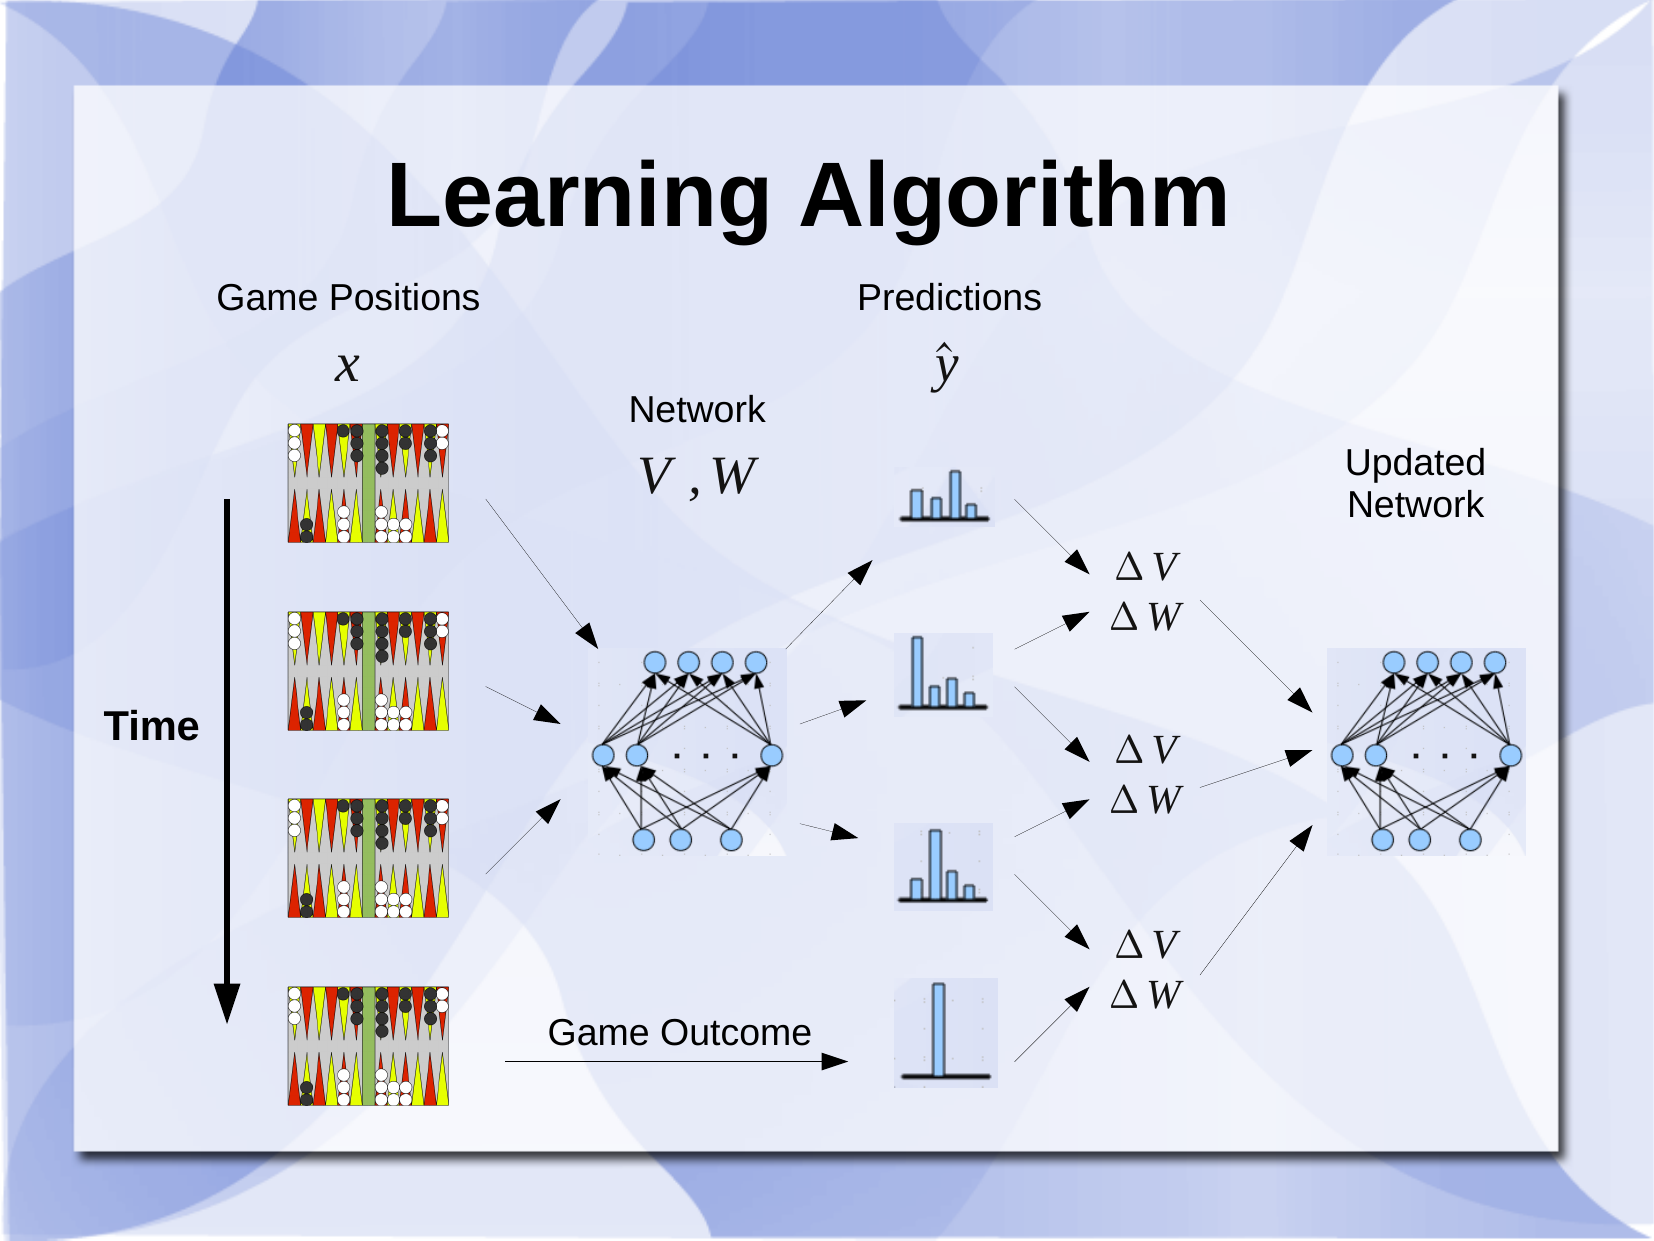

# Learning Algorithm
Game Positions
Predictions
Network
Updated
Network
Time
Game Outcome